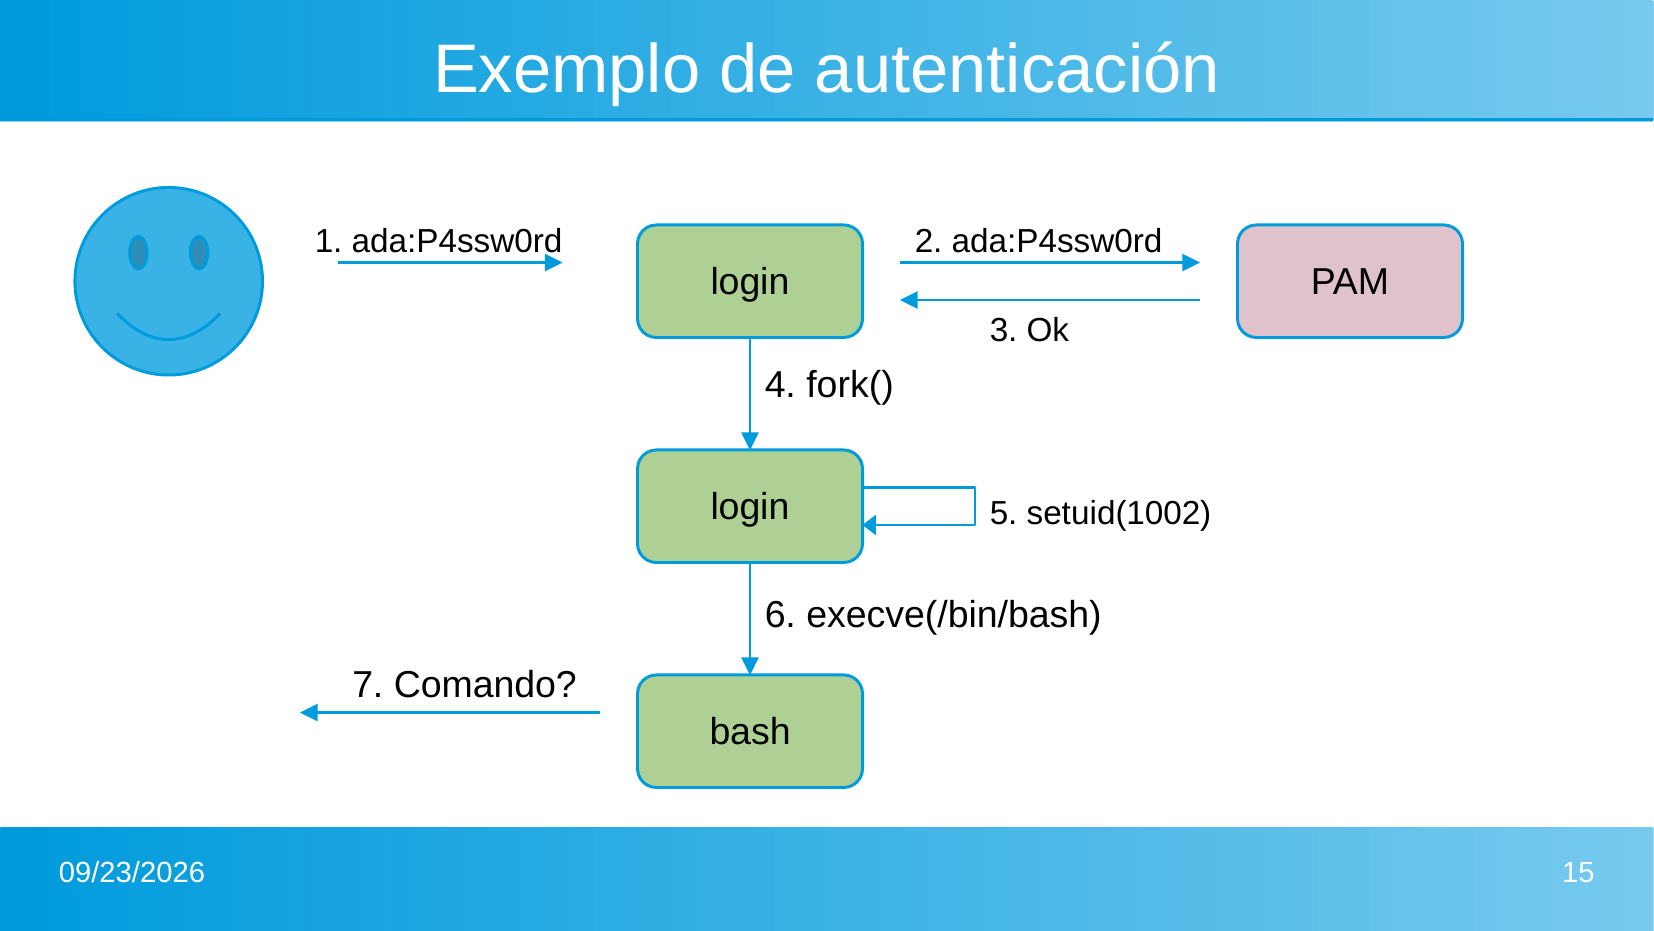

# Exemplo de autenticación
1. ada:P4ssw0rd
2. ada:P4ssw0rd
login
PAM
3. Ok
4. fork()
login
5. setuid(1002)
6. execve(/bin/bash)
7. Comando?
bash
15